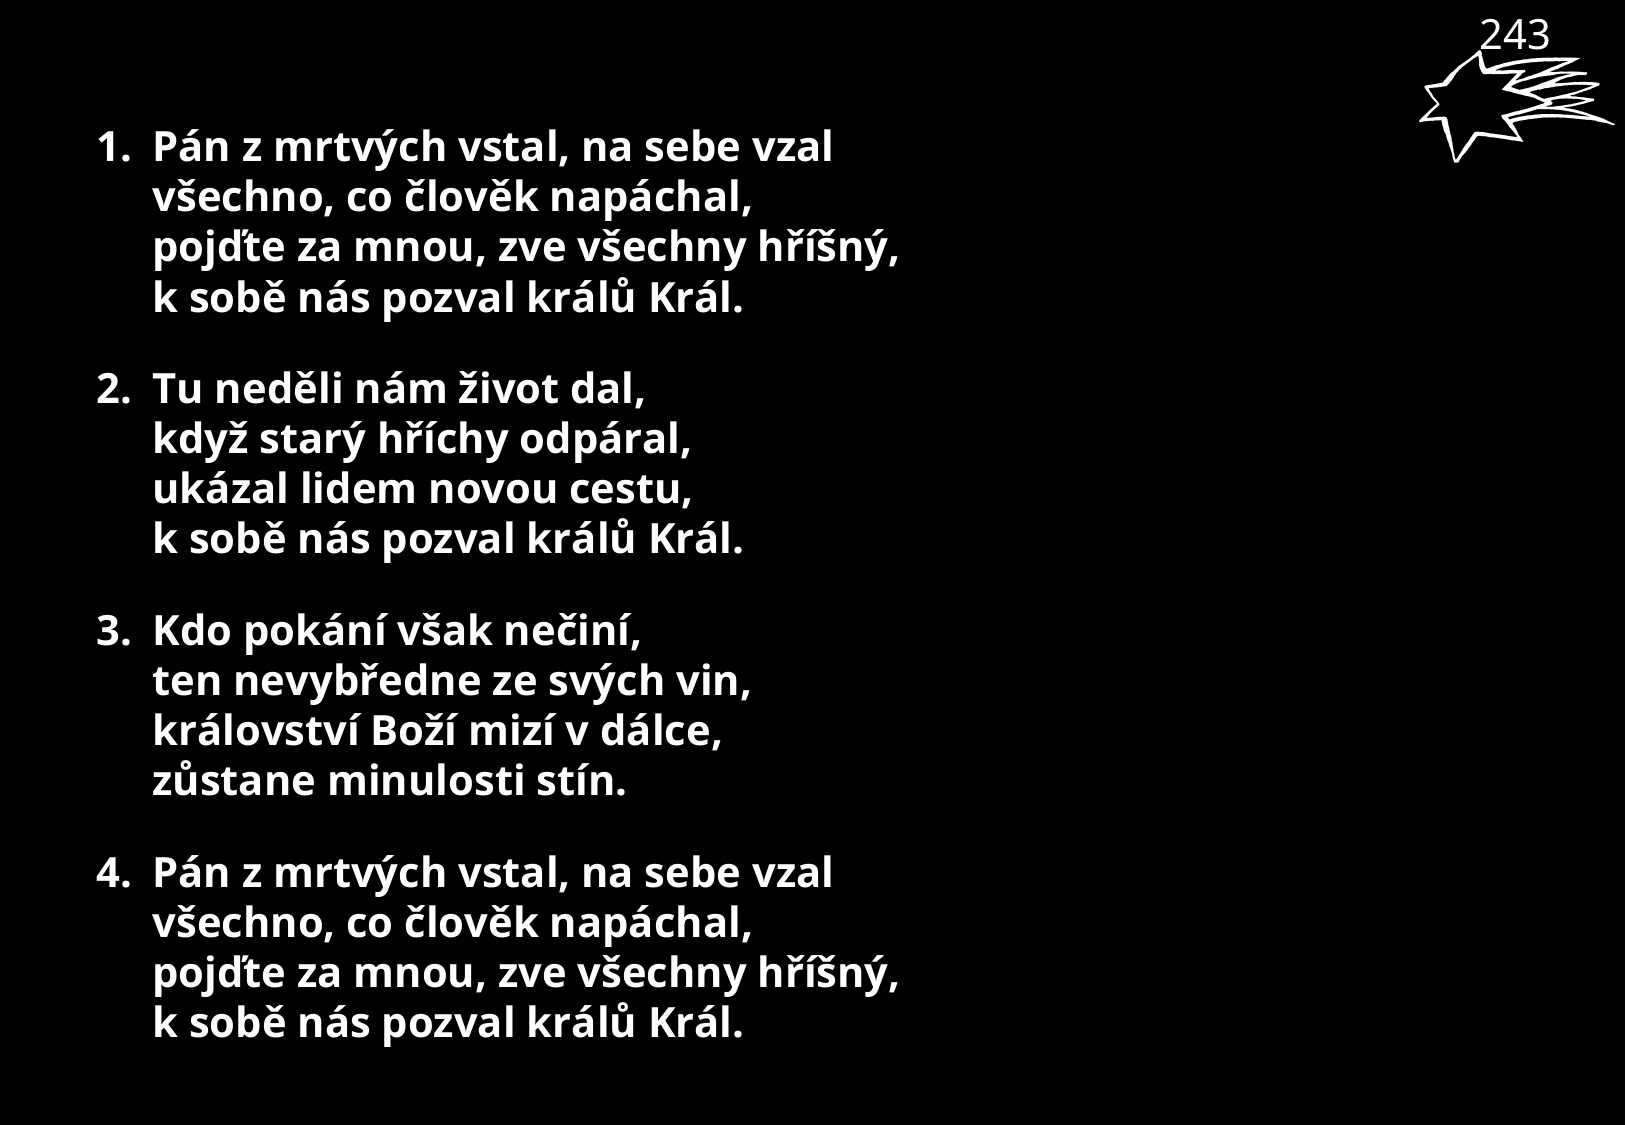

243
# 1. 	Pán z mrtvých vstal, na sebe vzal všechno, co člověk napáchal, pojďte za mnou, zve všechny hříšný, k sobě nás pozval králů Král.
2.	Tu neděli nám život dal,
když starý hříchy odpáral,
ukázal lidem novou cestu,
k sobě nás pozval králů Král.
3.	Kdo pokání však nečiní,
ten nevybředne ze svých vin,
království Boží mizí v dálce,
zůstane minulosti stín.
4.	Pán z mrtvých vstal, na sebe vzal
všechno, co člověk napáchal,
pojďte za mnou, zve všechny hříšný,
k sobě nás pozval králů Král.